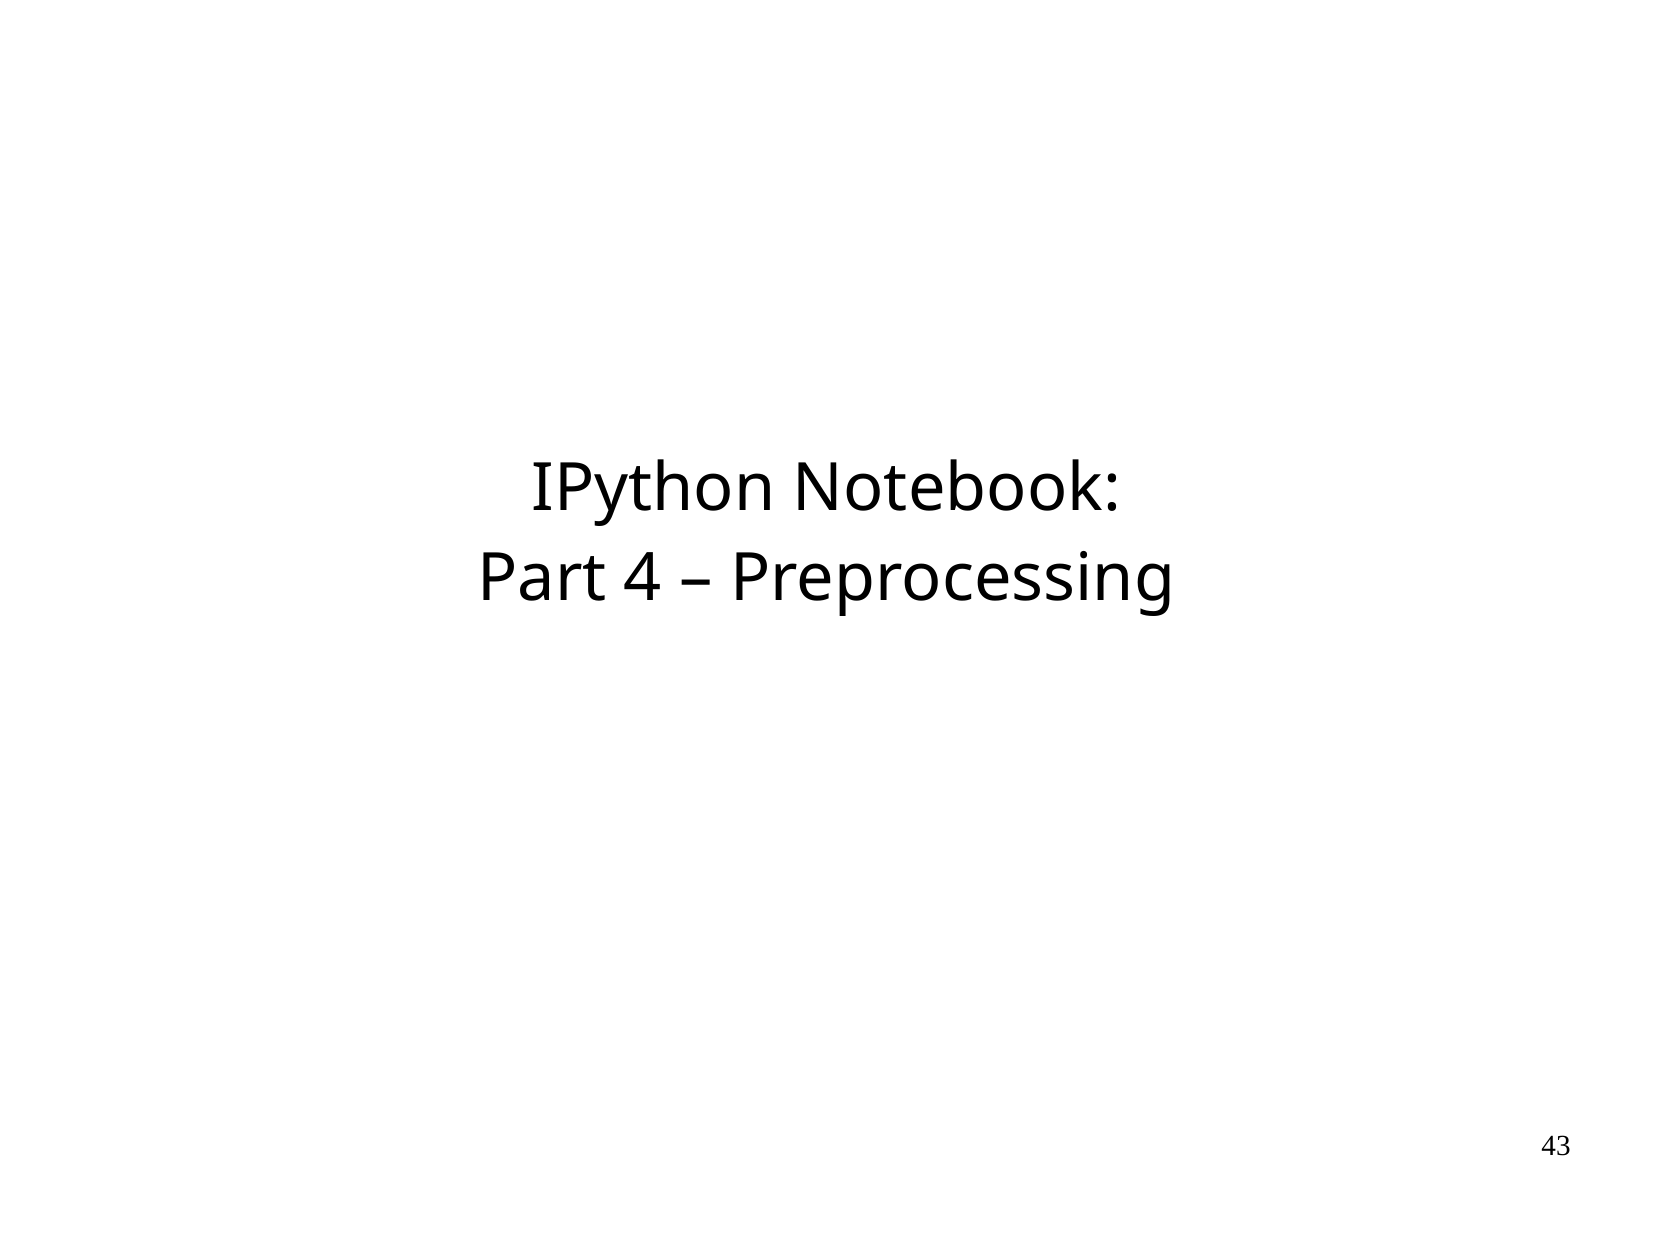

# IPython Notebook:
Part 4 – Preprocessing
43